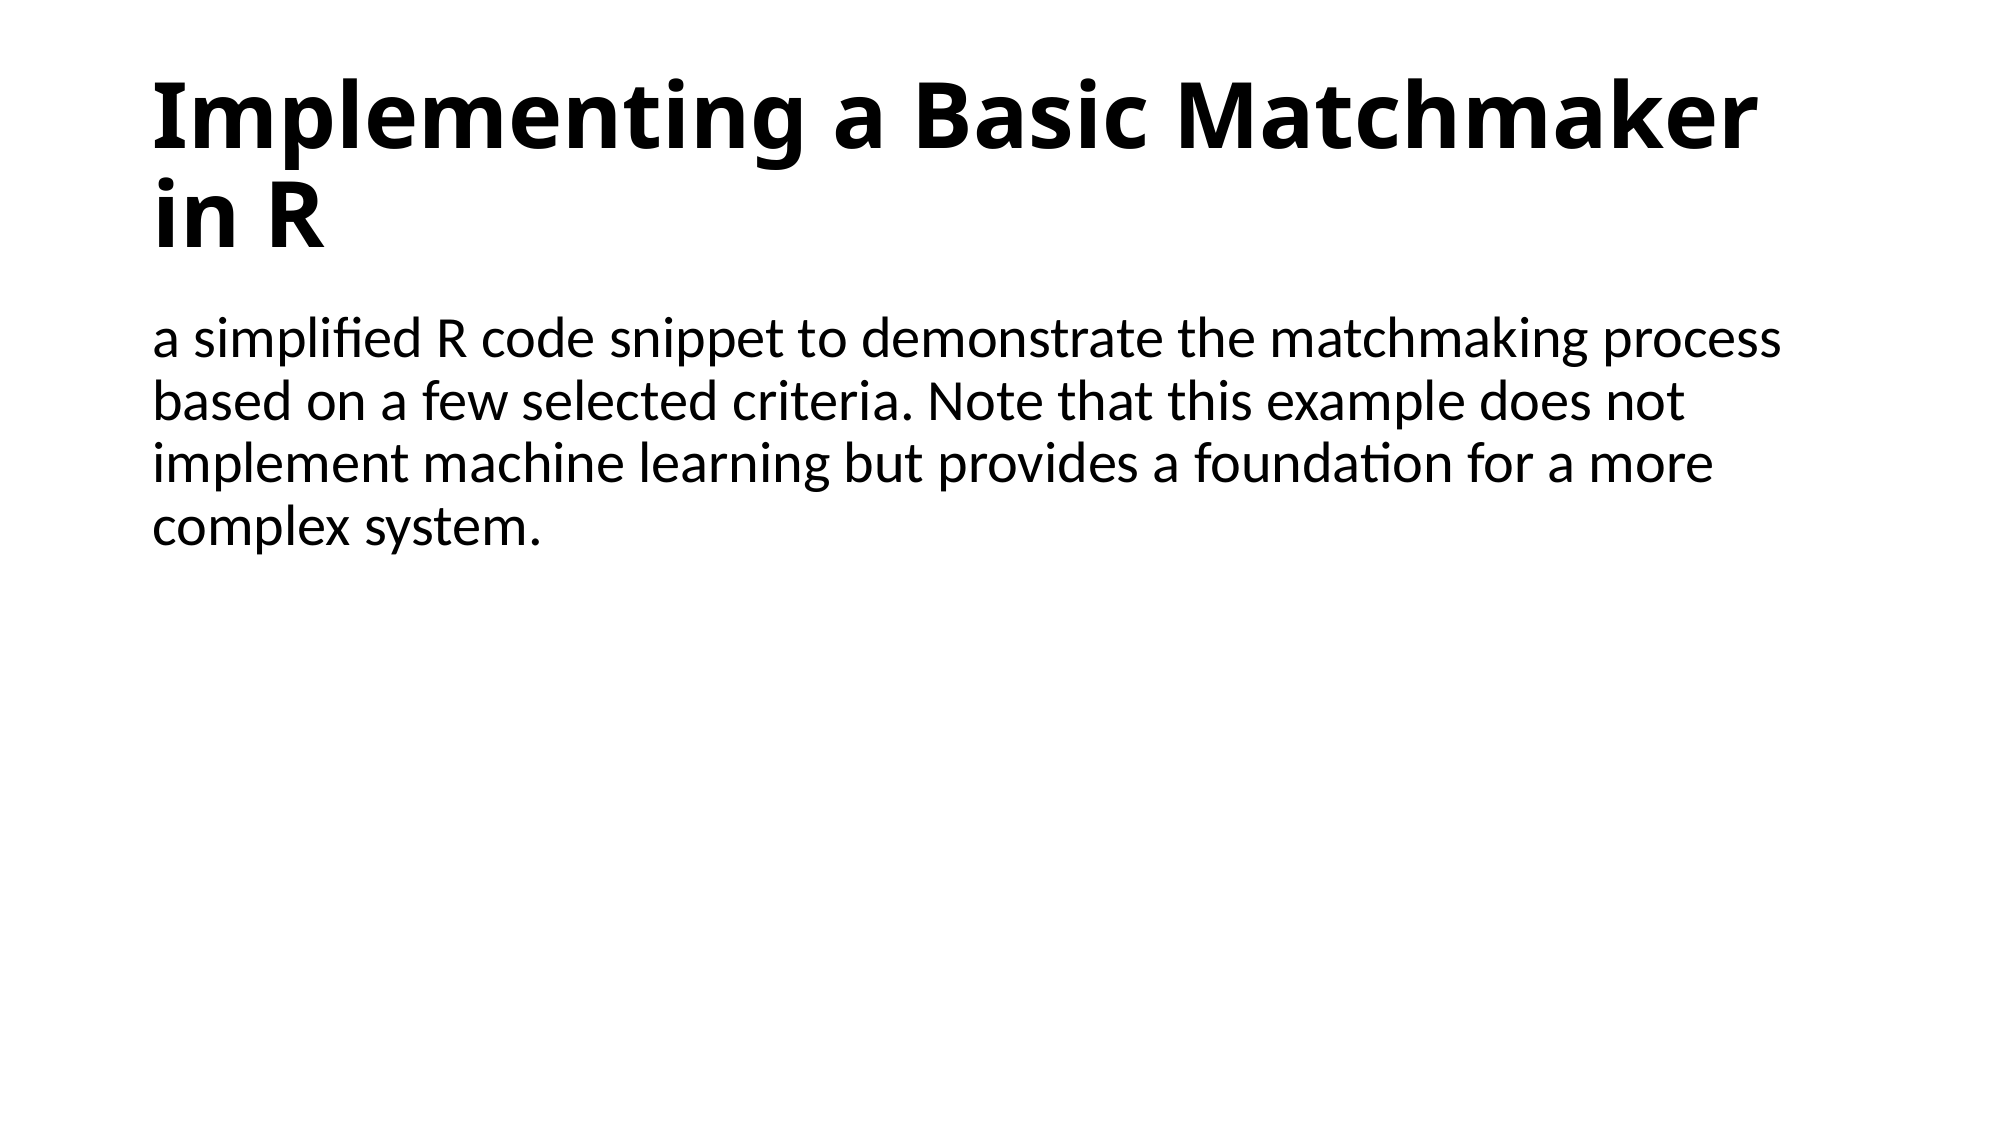

# Implementing a Basic Matchmaker in R
a simplified R code snippet to demonstrate the matchmaking process based on a few selected criteria. Note that this example does not implement machine learning but provides a foundation for a more complex system.